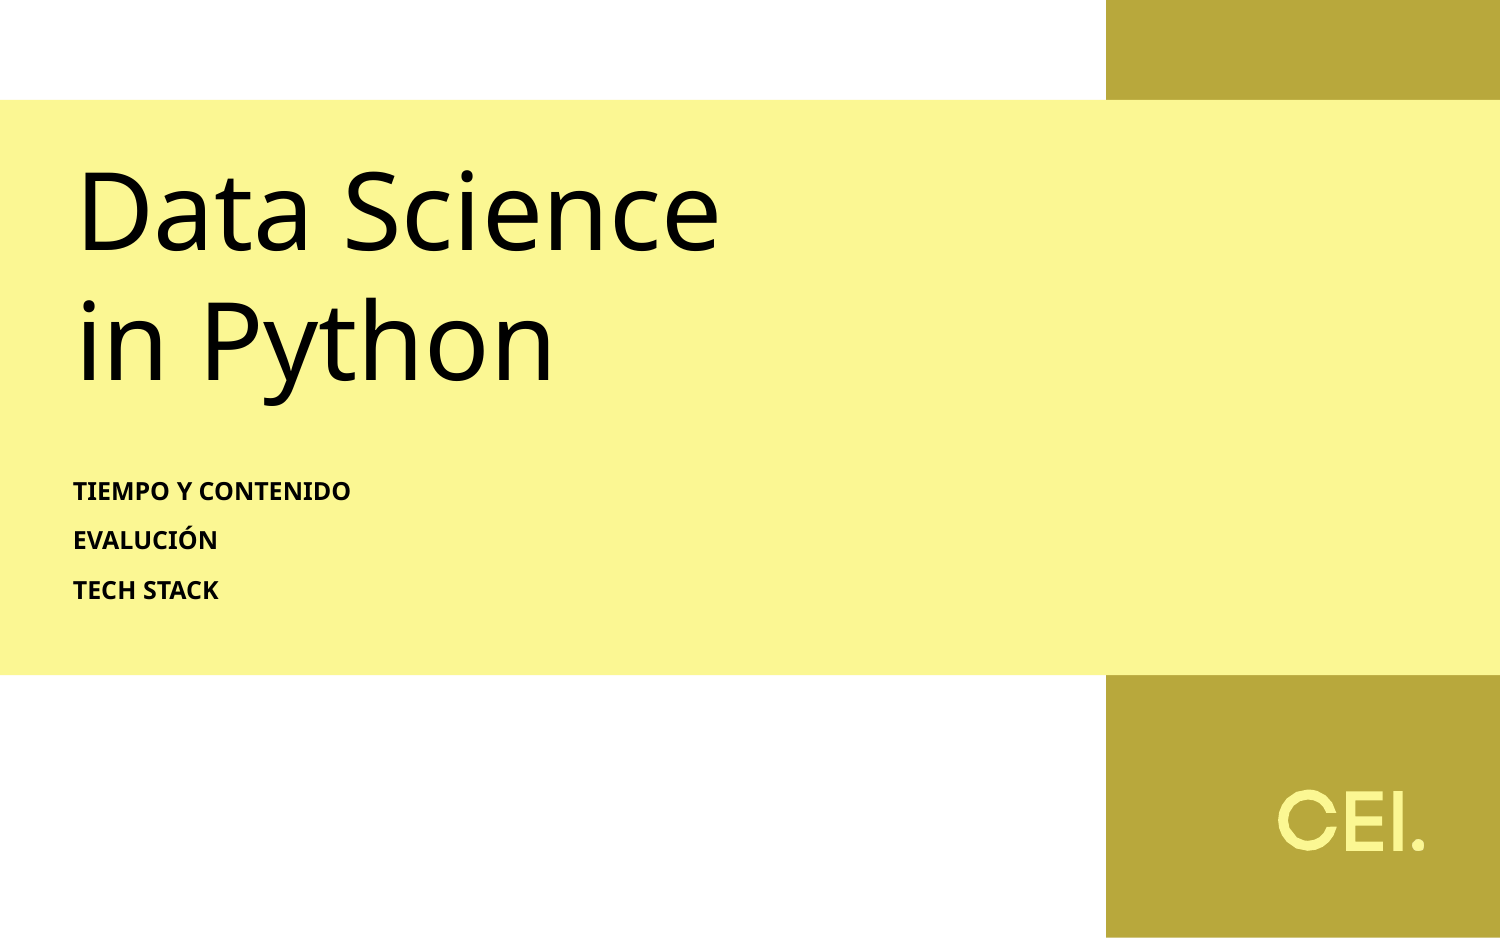

# Data Science in Python
TIEMPO Y CONTENIDO
EVALUCIÓN
TECH STACK